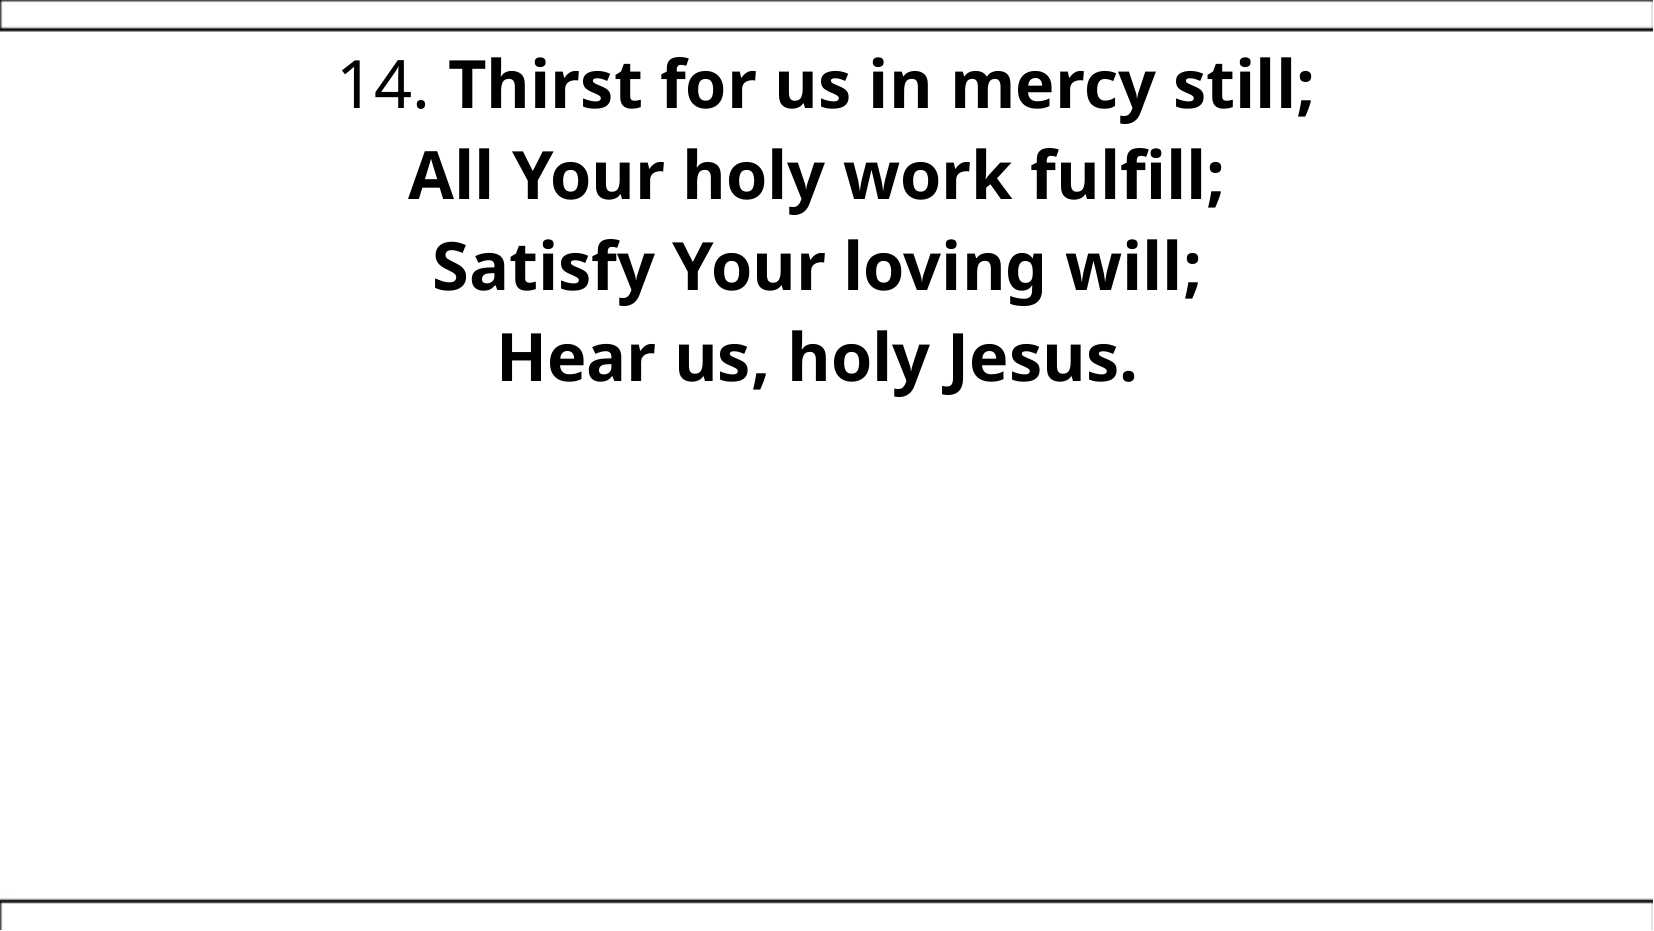

14. Thirst for us in mercy still;
All Your holy work fulfill;
Satisfy Your loving will;
Hear us, holy Jesus.